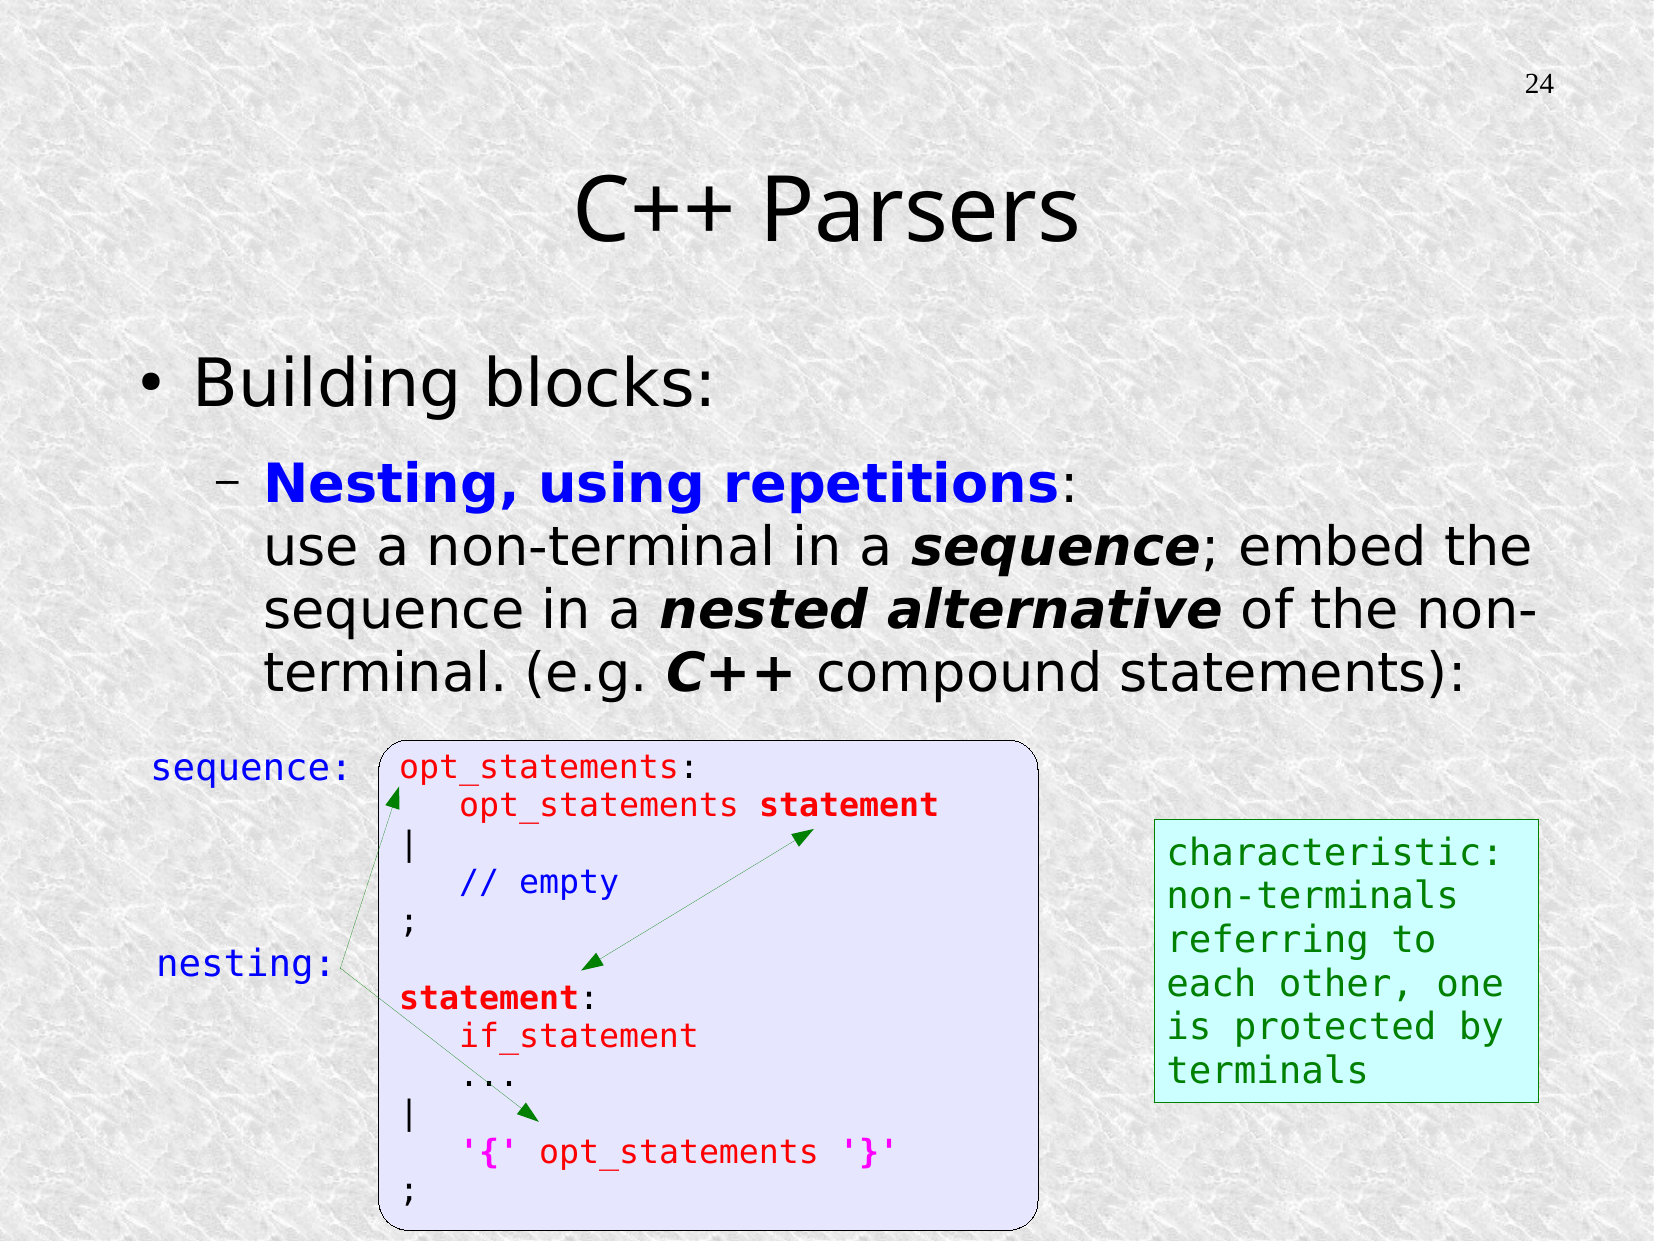

24
# C++ Parsers
Building blocks:
Nesting, using repetitions:
use a non-terminal in a sequence; embed the sequence in a nested alternative of the non-terminal. (e.g. C++ compound statements):
sequence:
opt_statements:
 opt_statements statement
|
 // empty
;
statement:
 if_statement
 ...
|
 '{' opt_statements '}'
;
characteristic:
non-terminals
referring to
each other, one
is protected by
terminals
nesting: